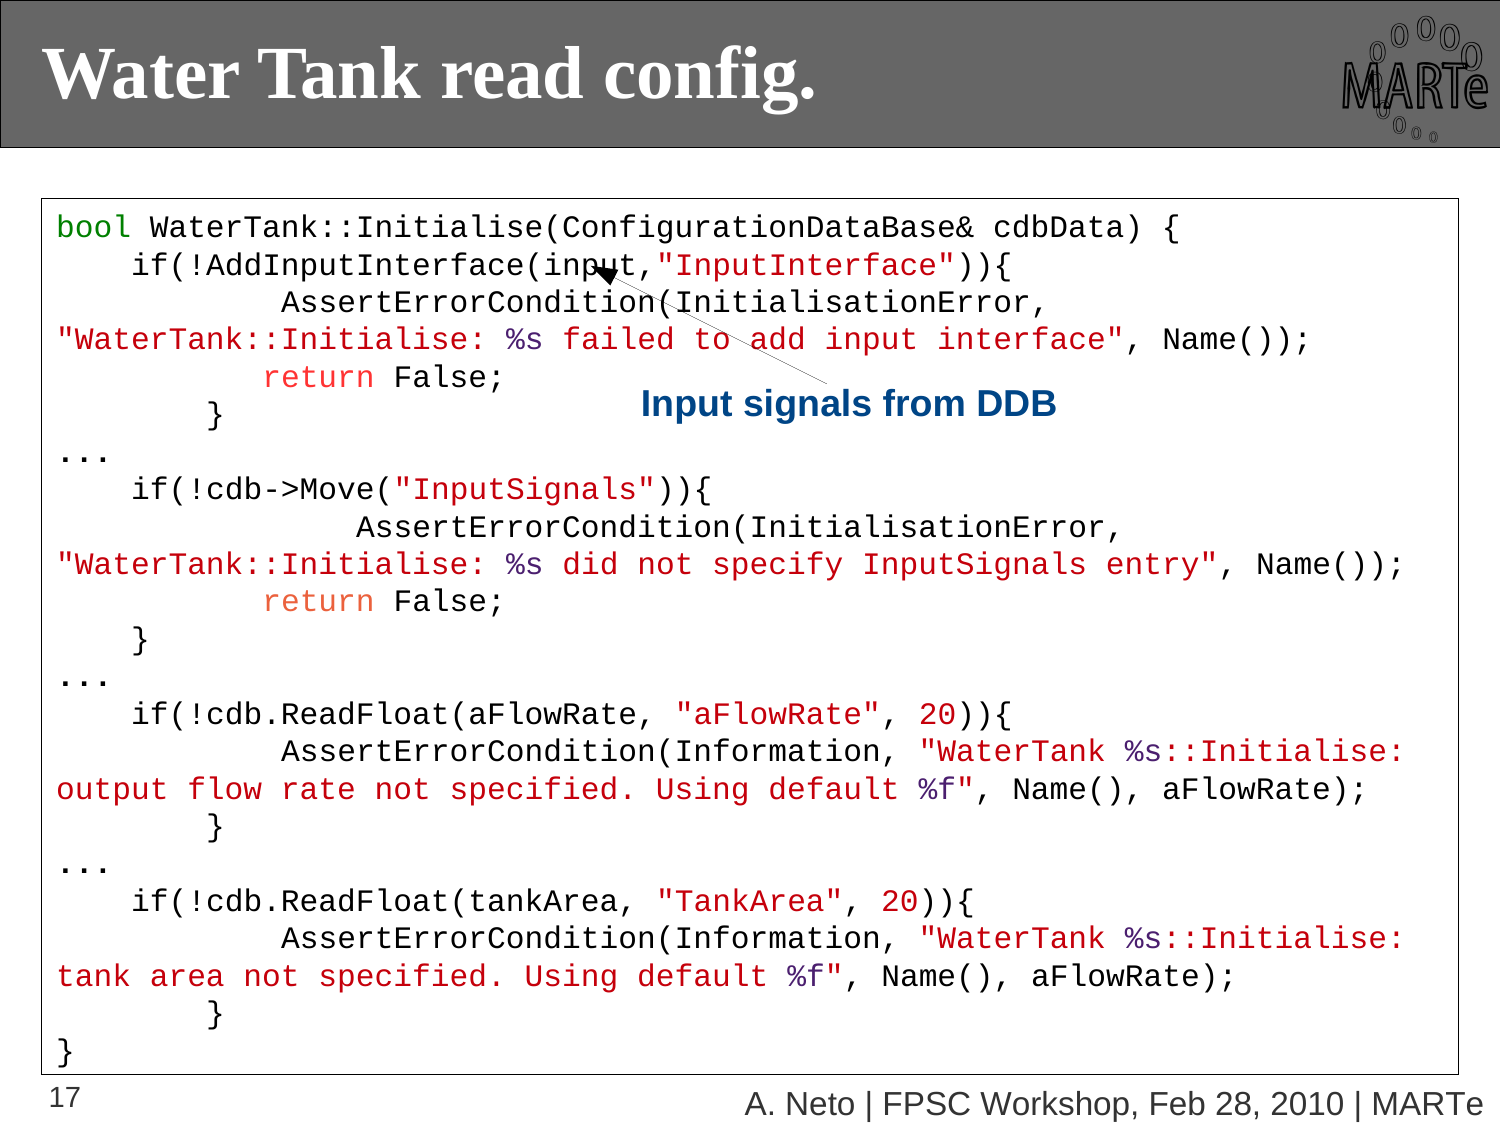

# Water Tank read config.
bool WaterTank::Initialise(ConfigurationDataBase& cdbData) {
	if(!AddInputInterface(input,"InputInterface")){
 		AssertErrorCondition(InitialisationError, "WaterTank::Initialise: %s failed to add input interface", Name());
	 return False;
 	}
...
	if(!cdb->Move("InputSignals")){
 		AssertErrorCondition(InitialisationError, "WaterTank::Initialise: %s did not specify InputSignals entry", Name());
	 return False;
	}
...
	if(!cdb.ReadFloat(aFlowRate, "aFlowRate", 20)){
 		AssertErrorCondition(Information, "WaterTank %s::Initialise: output flow rate not specified. Using default %f", Name(), aFlowRate);
 }
...
	if(!cdb.ReadFloat(tankArea, "TankArea", 20)){
 		AssertErrorCondition(Information, "WaterTank %s::Initialise: tank area not specified. Using default %f", Name(), aFlowRate);
 }
}
Input signals from DDB